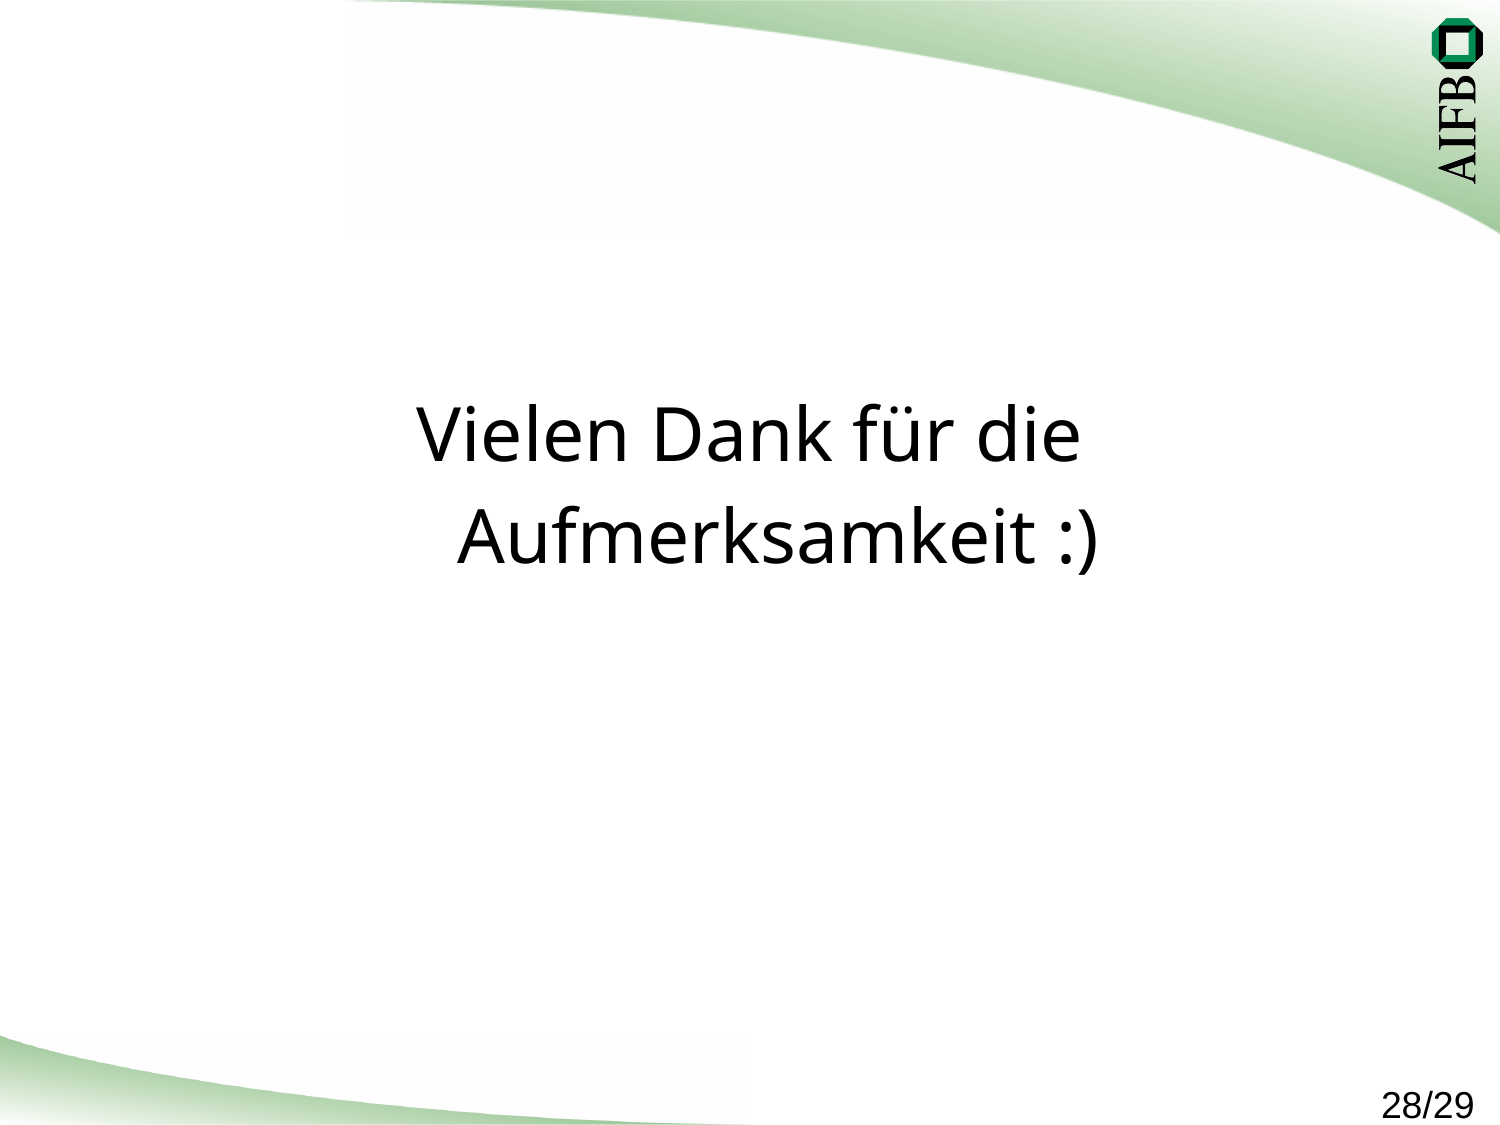

# Vielen Dank für die Aufmerksamkeit :)
28